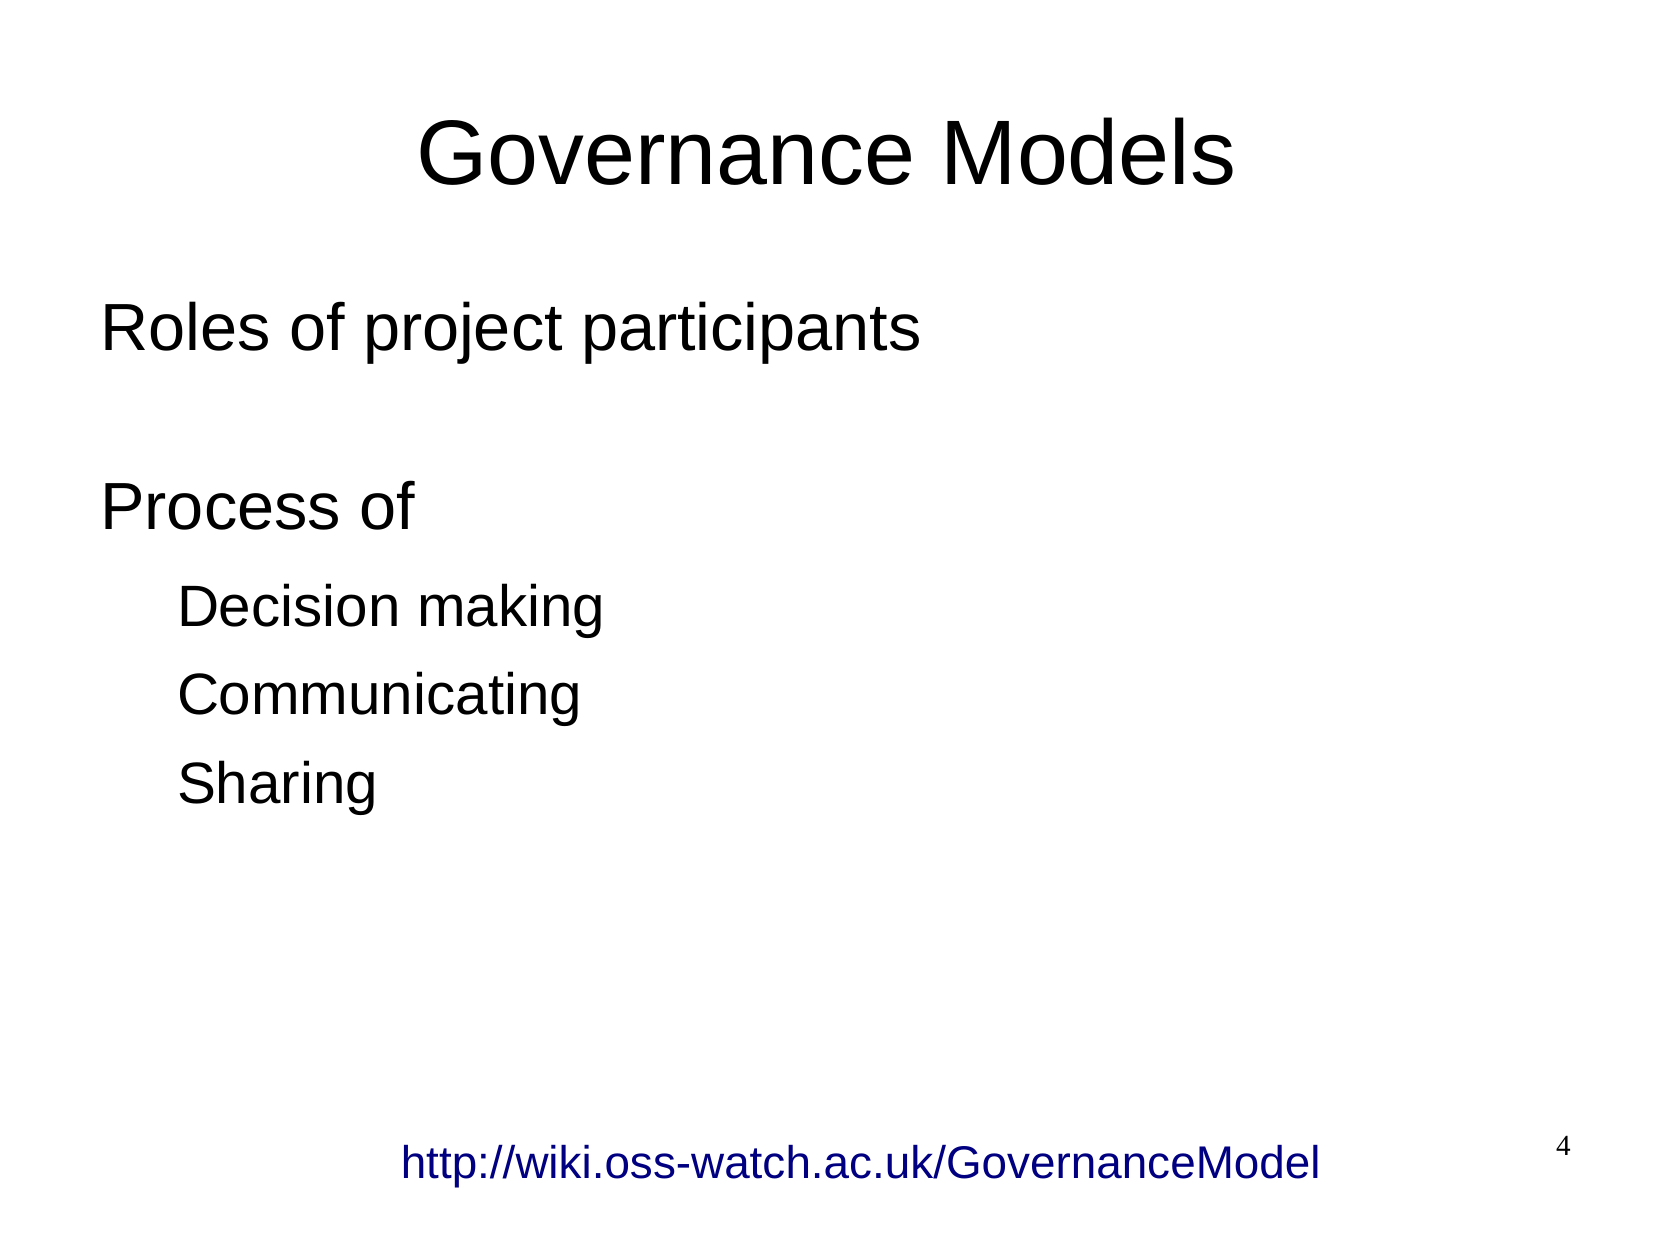

# Governance Models
Roles of project participants
Process of
Decision making
Communicating
Sharing
http://wiki.oss-watch.ac.uk/GovernanceModel
4